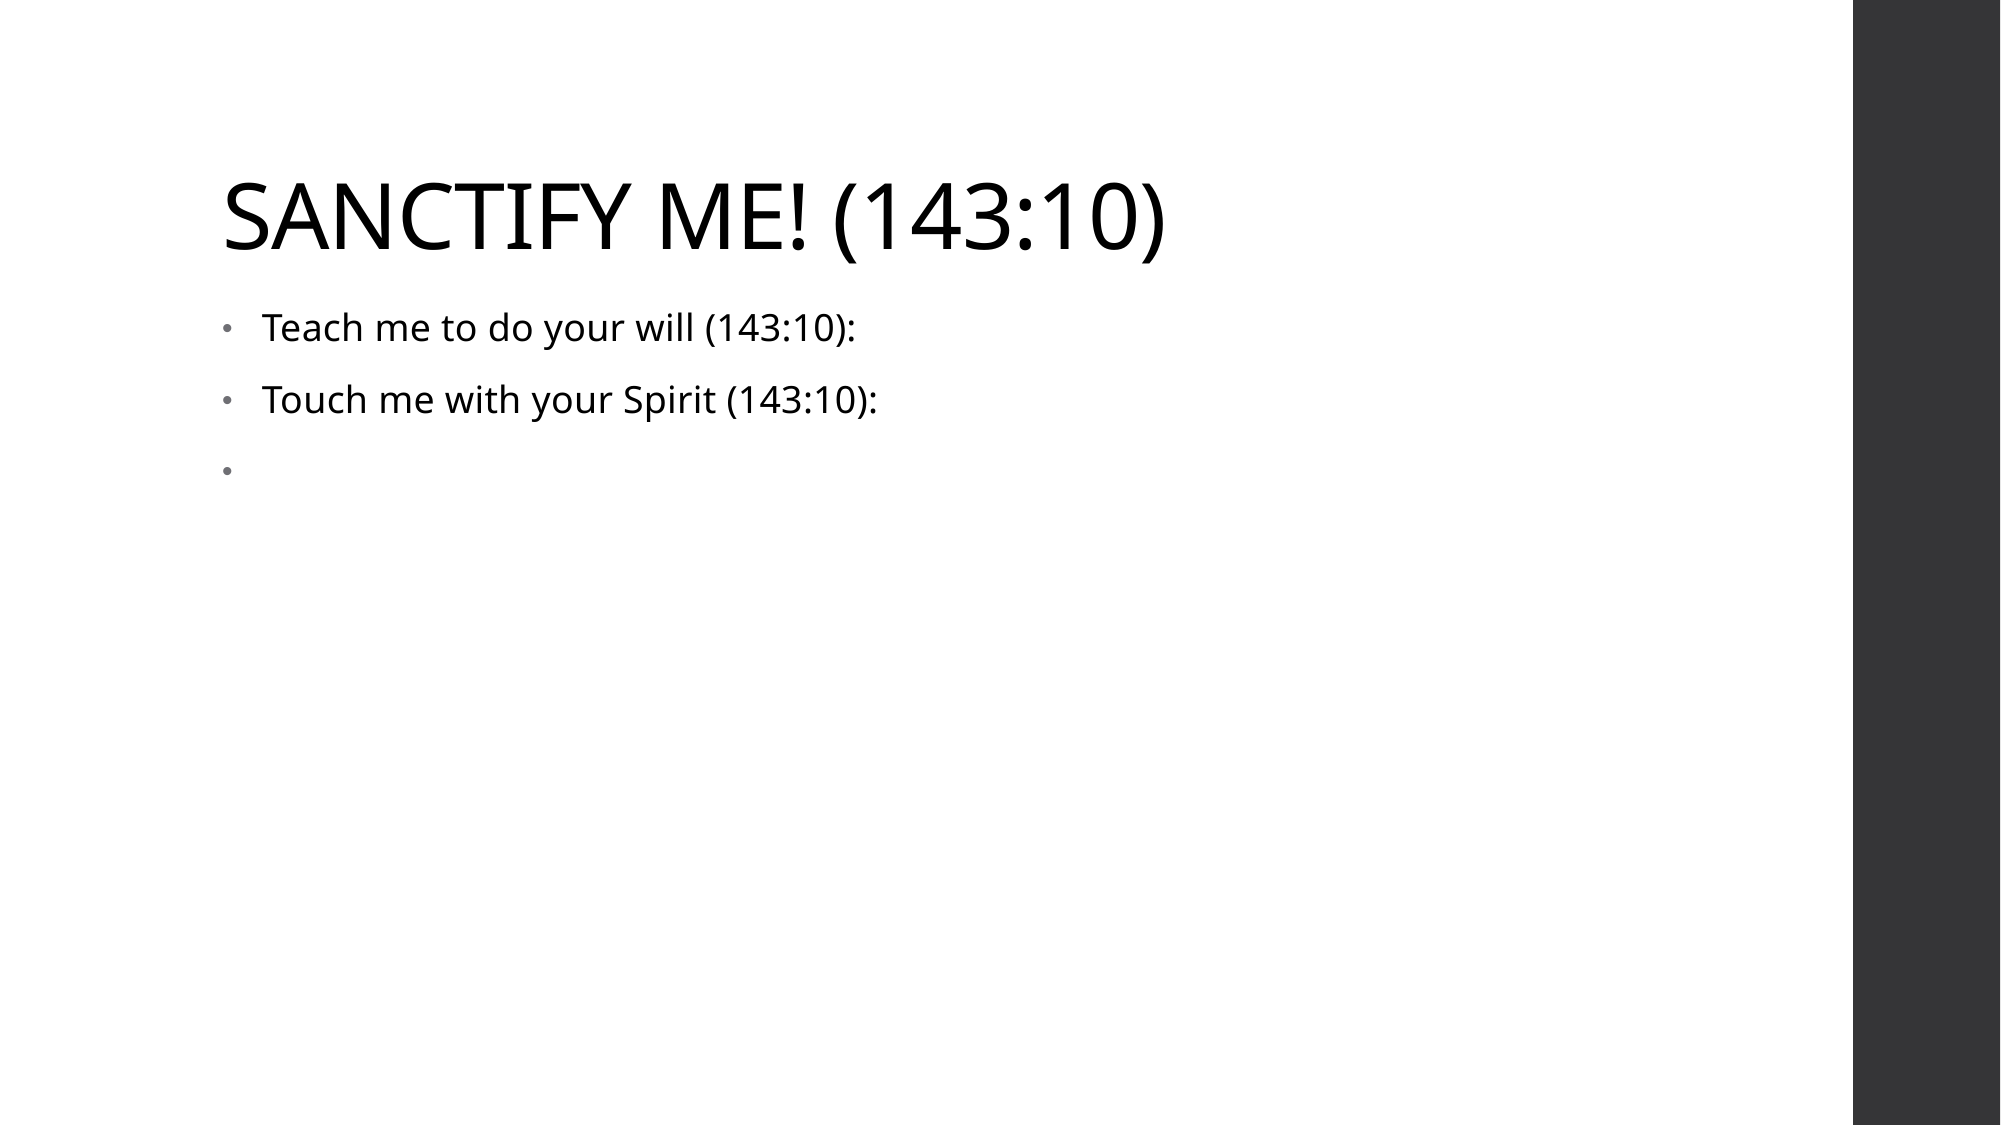

# SANCTIFY ME! (143:10)
 Teach me to do your will (143:10):
 Touch me with your Spirit (143:10):